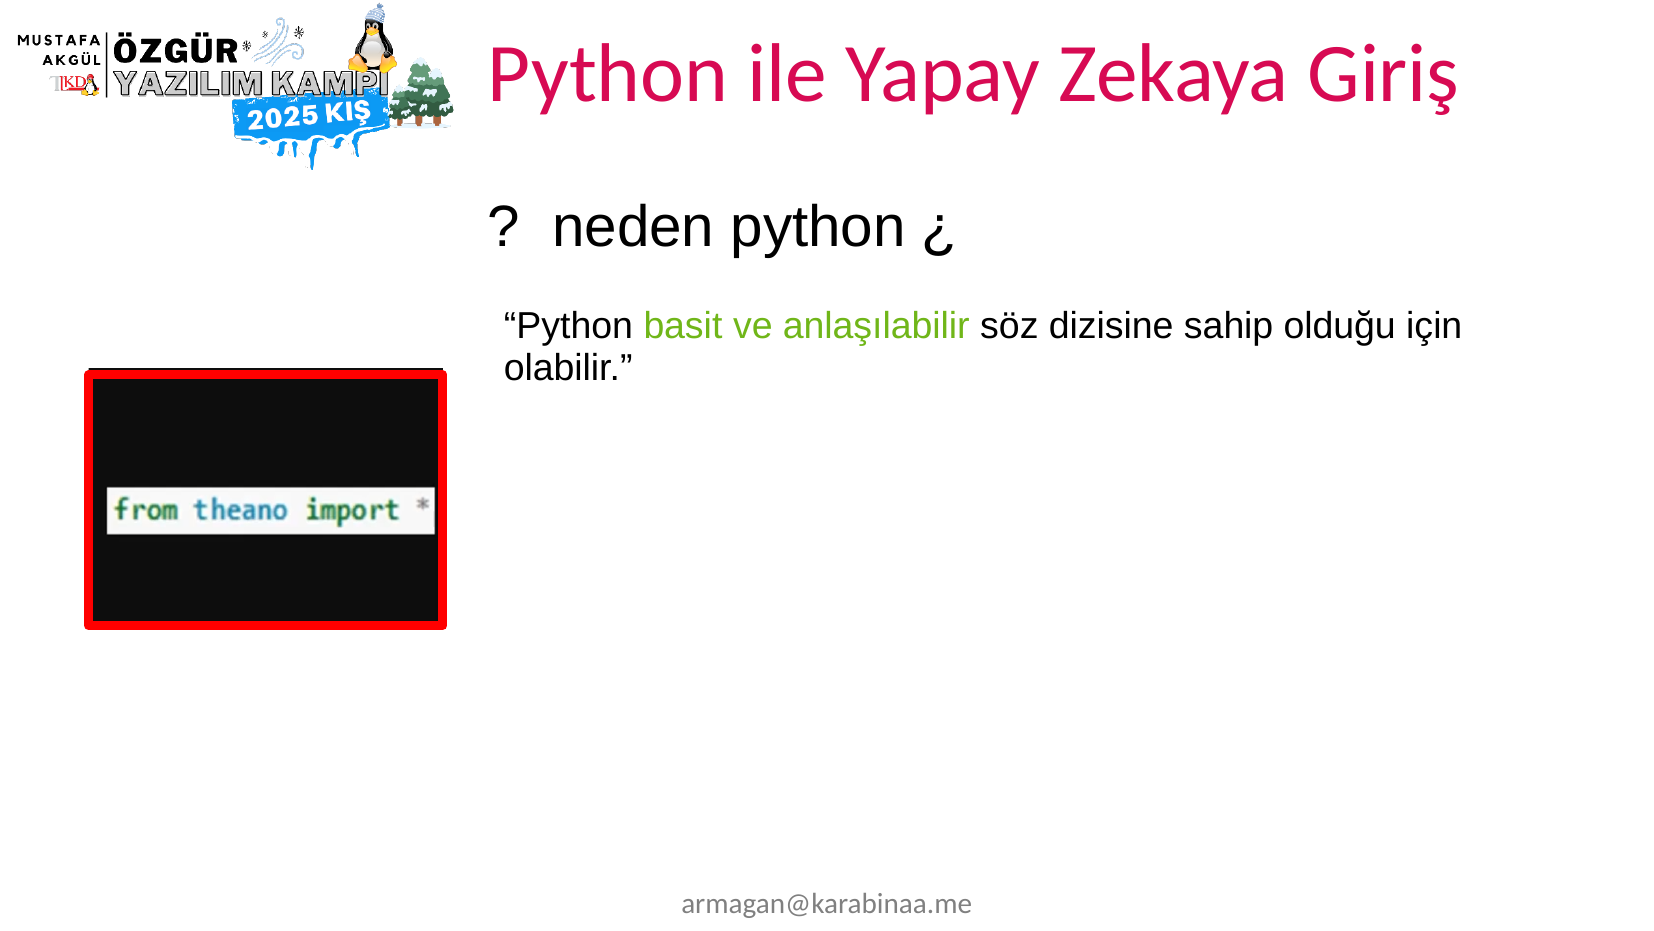

Python ile Yapay Zekaya Giriş
? neden python ¿
“Python basit ve anlaşılabilir söz dizisine sahip olduğu için olabilir.”
armagan@karabinaa.me